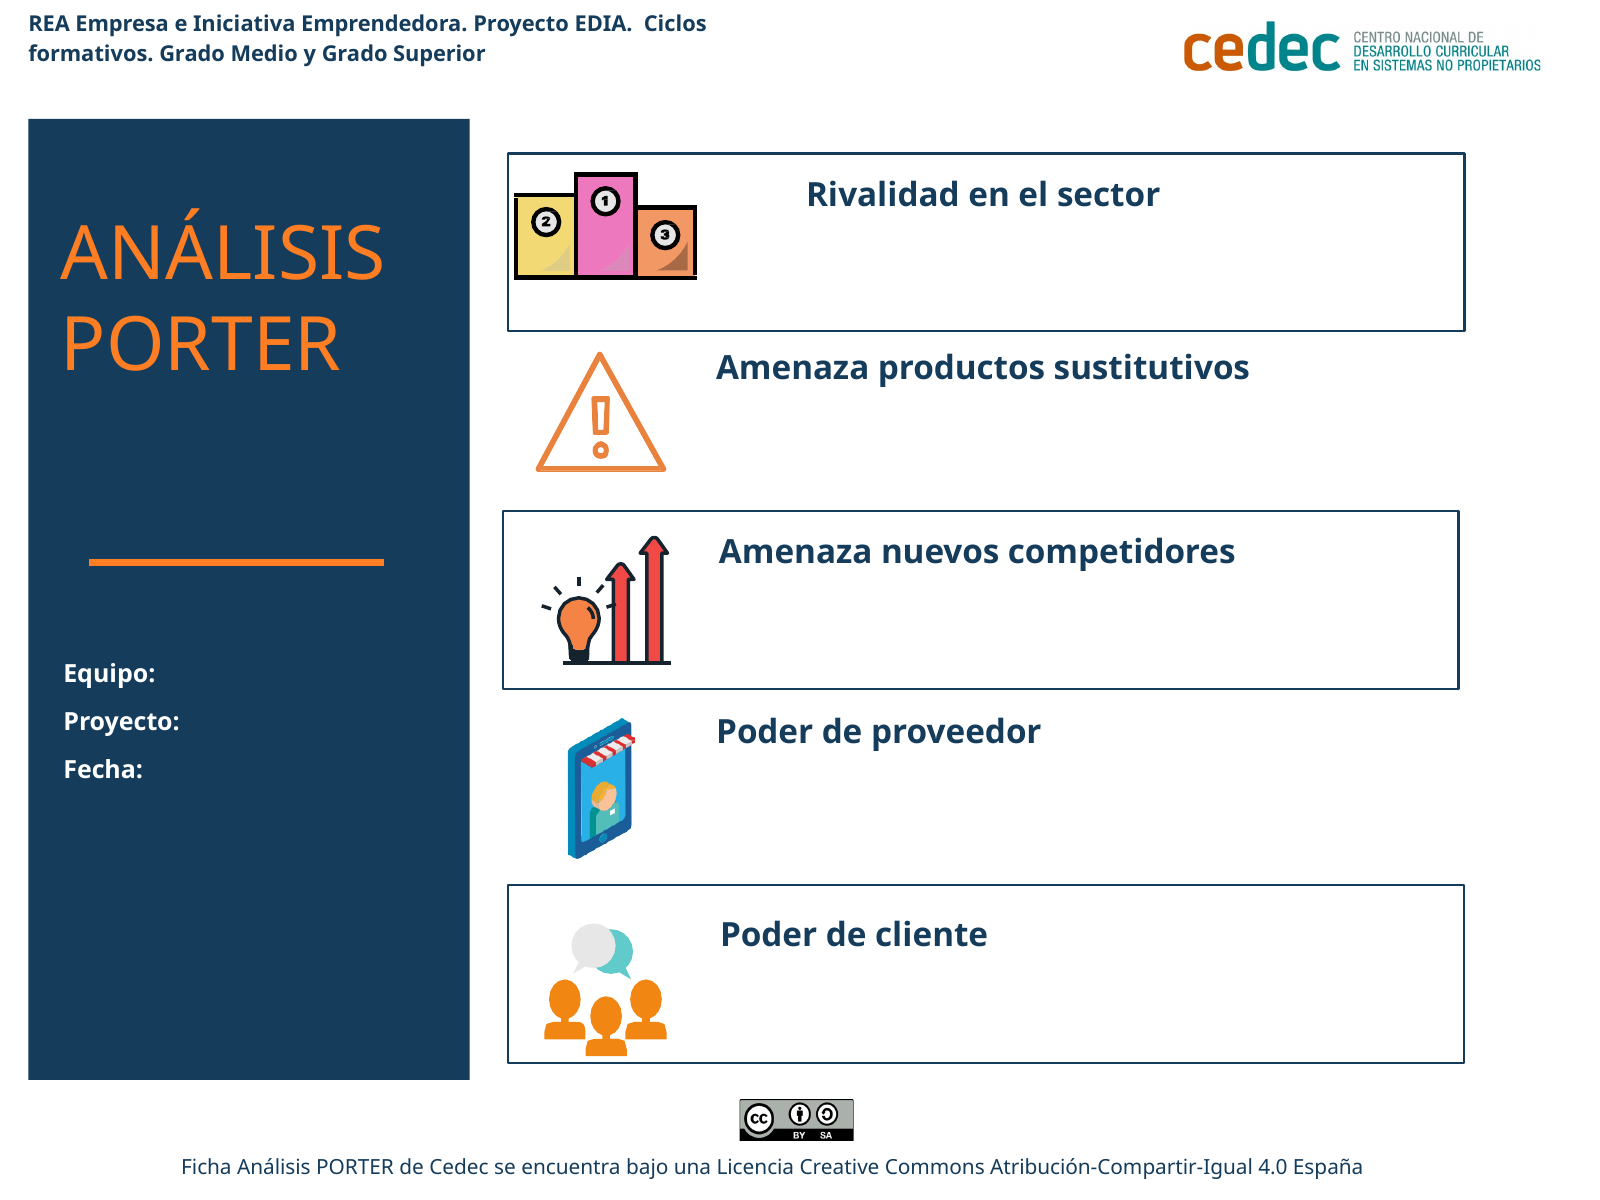

REA Empresa e Iniciativa Emprendedora. Proyecto EDIA. Ciclos formativos. Grado Medio y Grado Superior
# Rivalidad en el sector
ANÁLISIS PORTER
Equipo: Proyecto: Fecha:
Amenaza productos sustitutivos
Amenaza nuevos competidores
Poder de proveedor
Poder de cliente
Ficha Análisis PORTER de Cedec se encuentra bajo una Licencia Creative Commons Atribución-Compartir-Igual 4.0 España